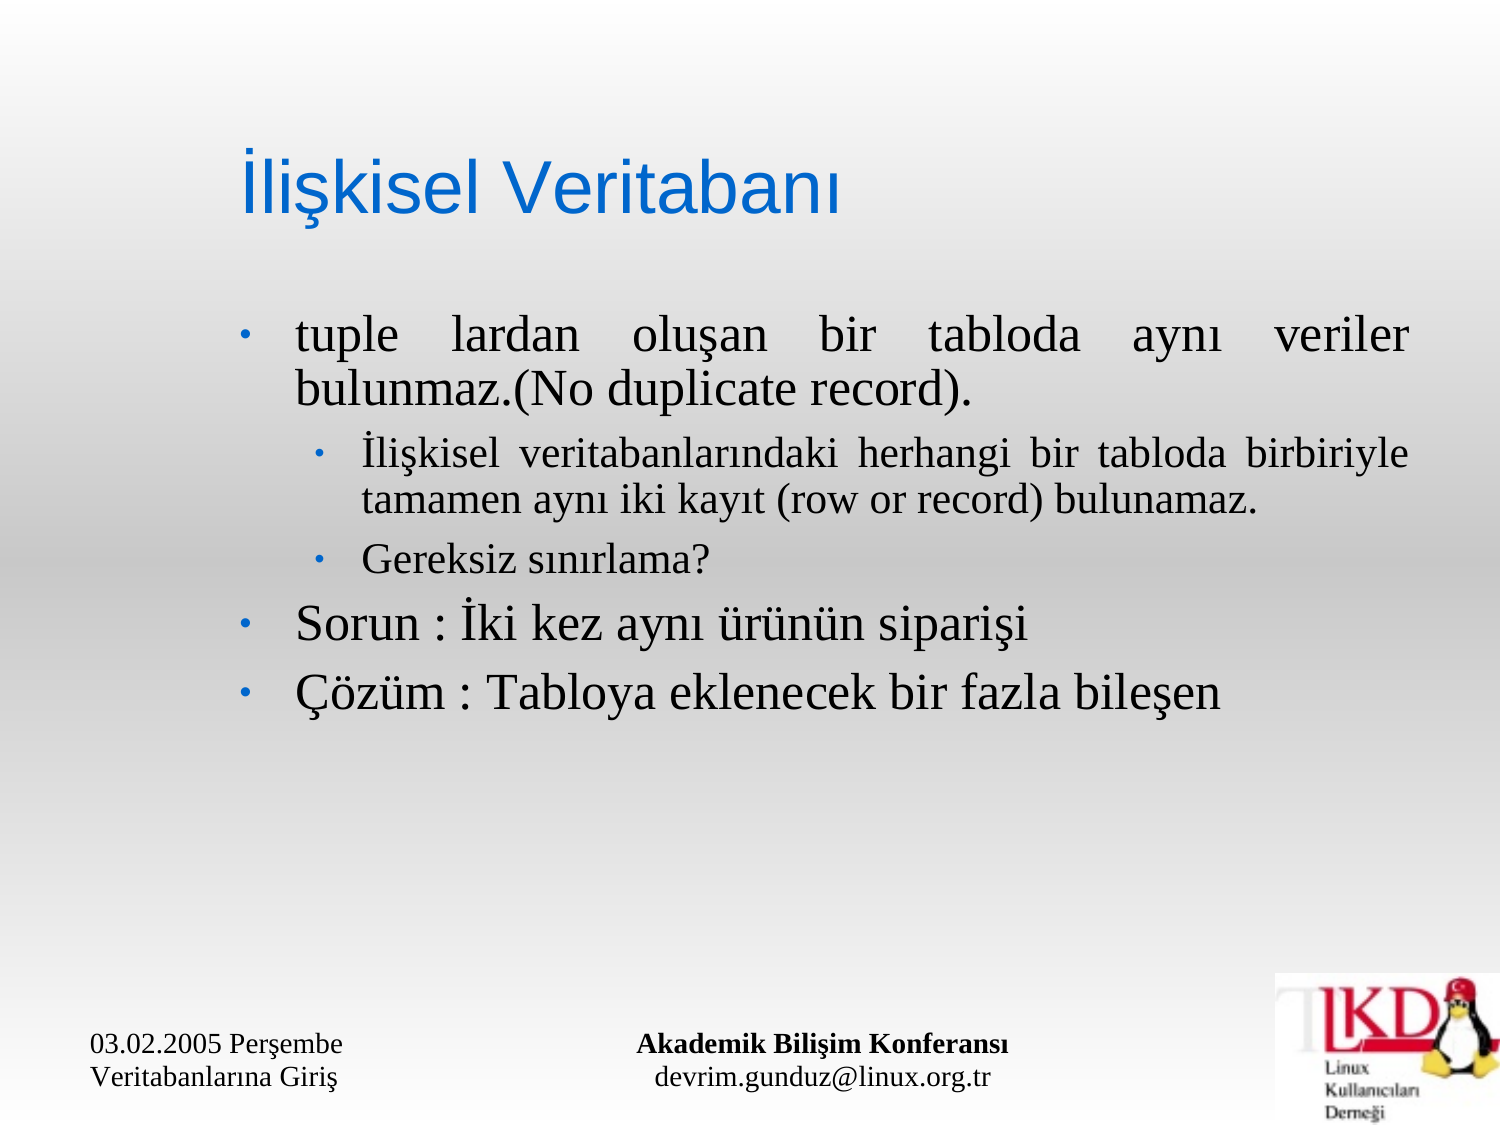

# İlişkisel Veritabanı
tuple lardan oluşan bir tabloda aynı veriler bulunmaz.(No duplicate record).
İlişkisel veritabanlarındaki herhangi bir tabloda birbiriyle tamamen aynı iki kayıt (row or record) bulunamaz.
Gereksiz sınırlama?
Sorun : İki kez aynı ürünün siparişi
Çözüm : Tabloya eklenecek bir fazla bileşen